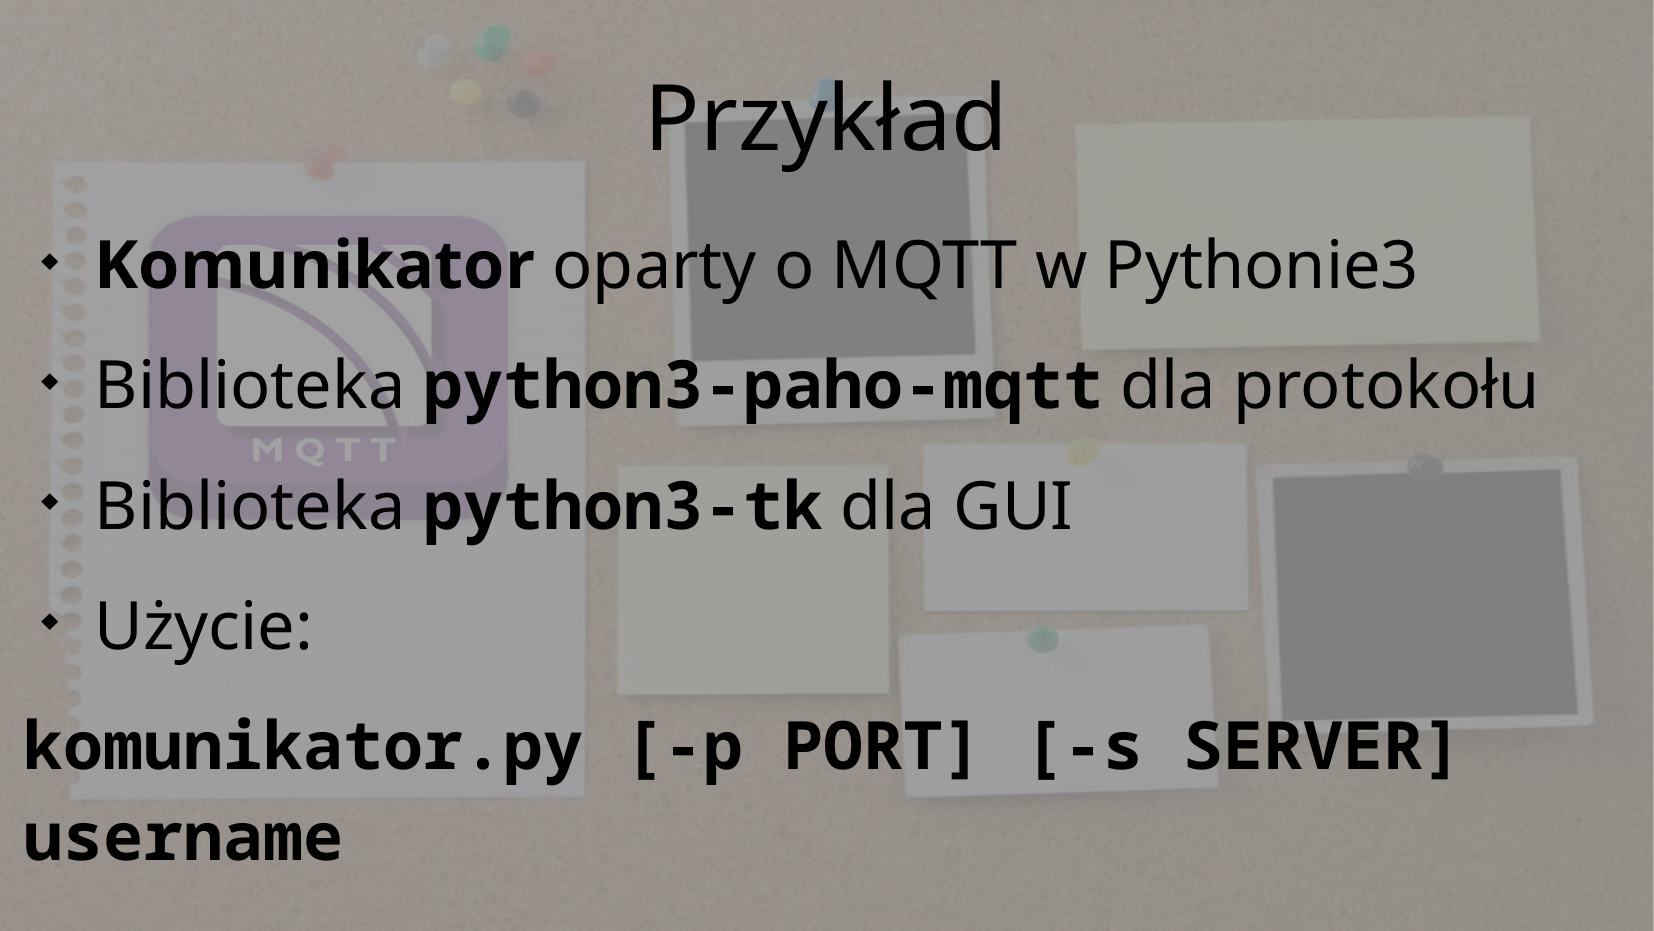

# Przykład
Komunikator oparty o MQTT w Pythonie3
Biblioteka python3-paho-mqtt dla protokołu
Biblioteka python3-tk dla GUI
Użycie:
komunikator.py [-p PORT] [-s SERVER] username